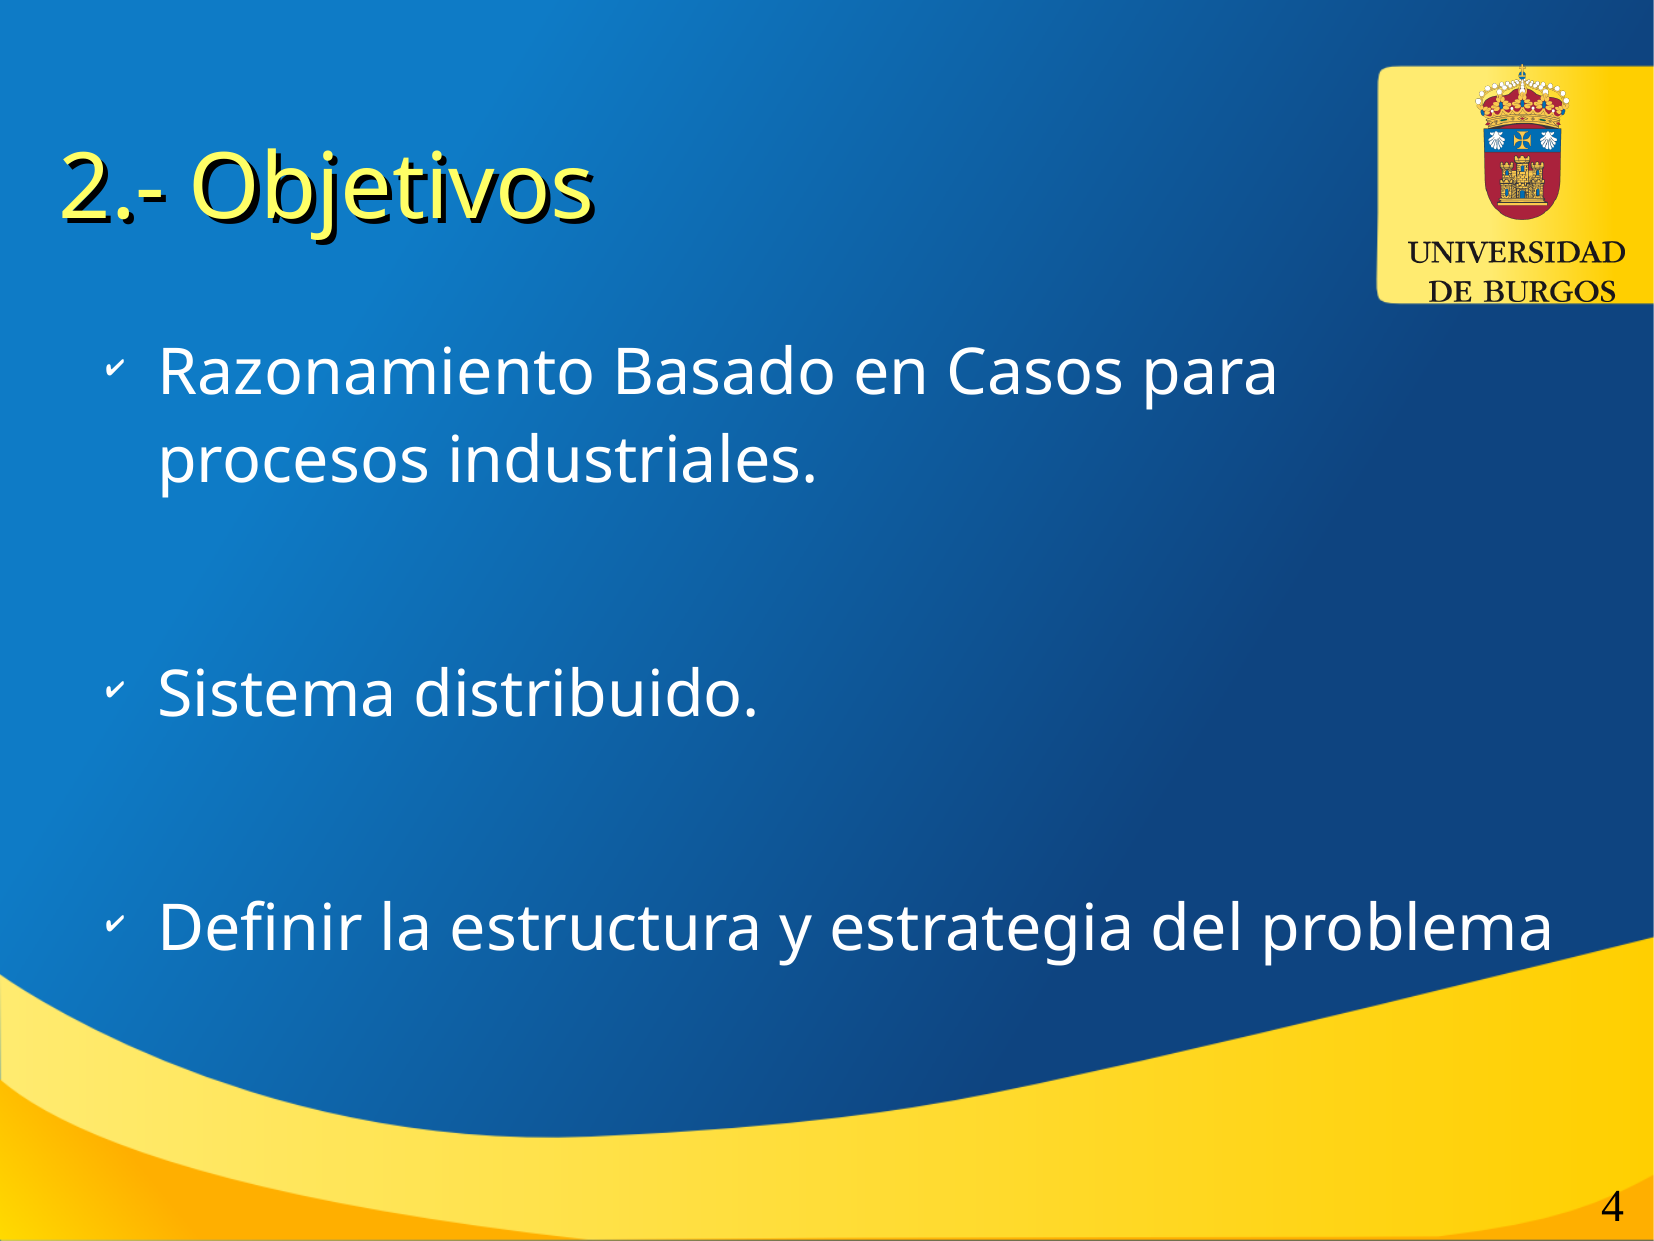

# 2.- Objetivos
Razonamiento Basado en Casos para procesos industriales.
Sistema distribuido.
Definir la estructura y estrategia del problema
4